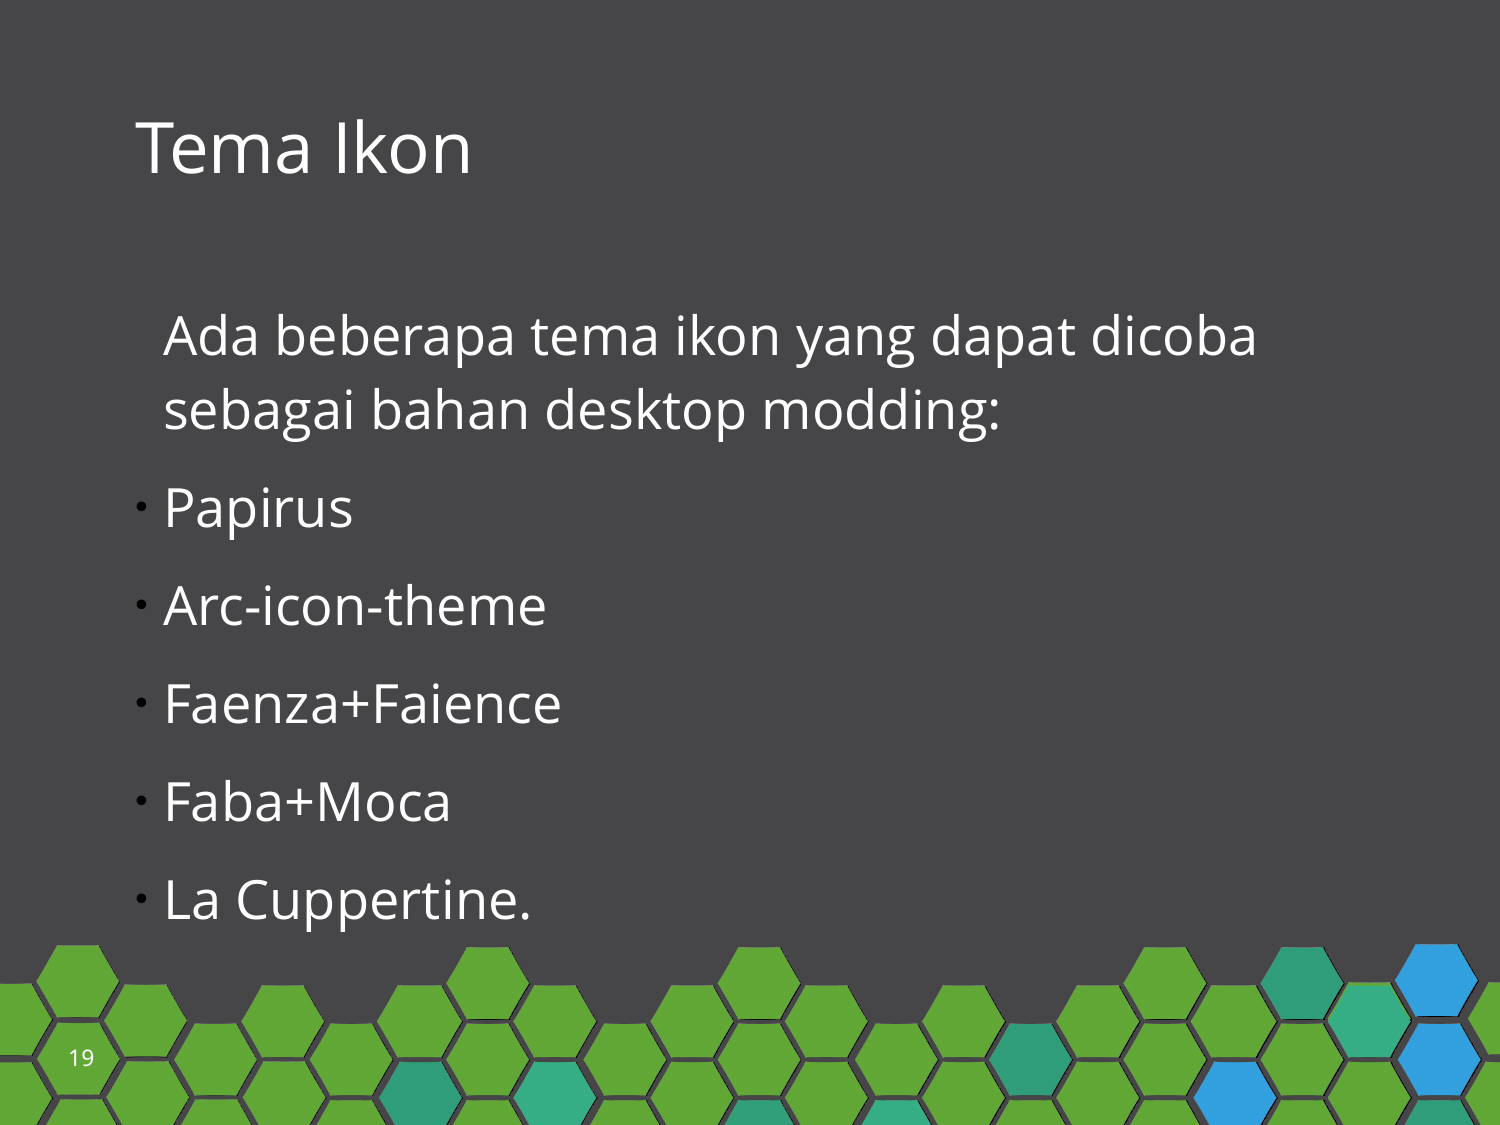

# Tema Ikon
Ada beberapa tema ikon yang dapat dicoba sebagai bahan desktop modding:
Papirus
Arc-icon-theme
Faenza+Faience
Faba+Moca
La Cuppertine.